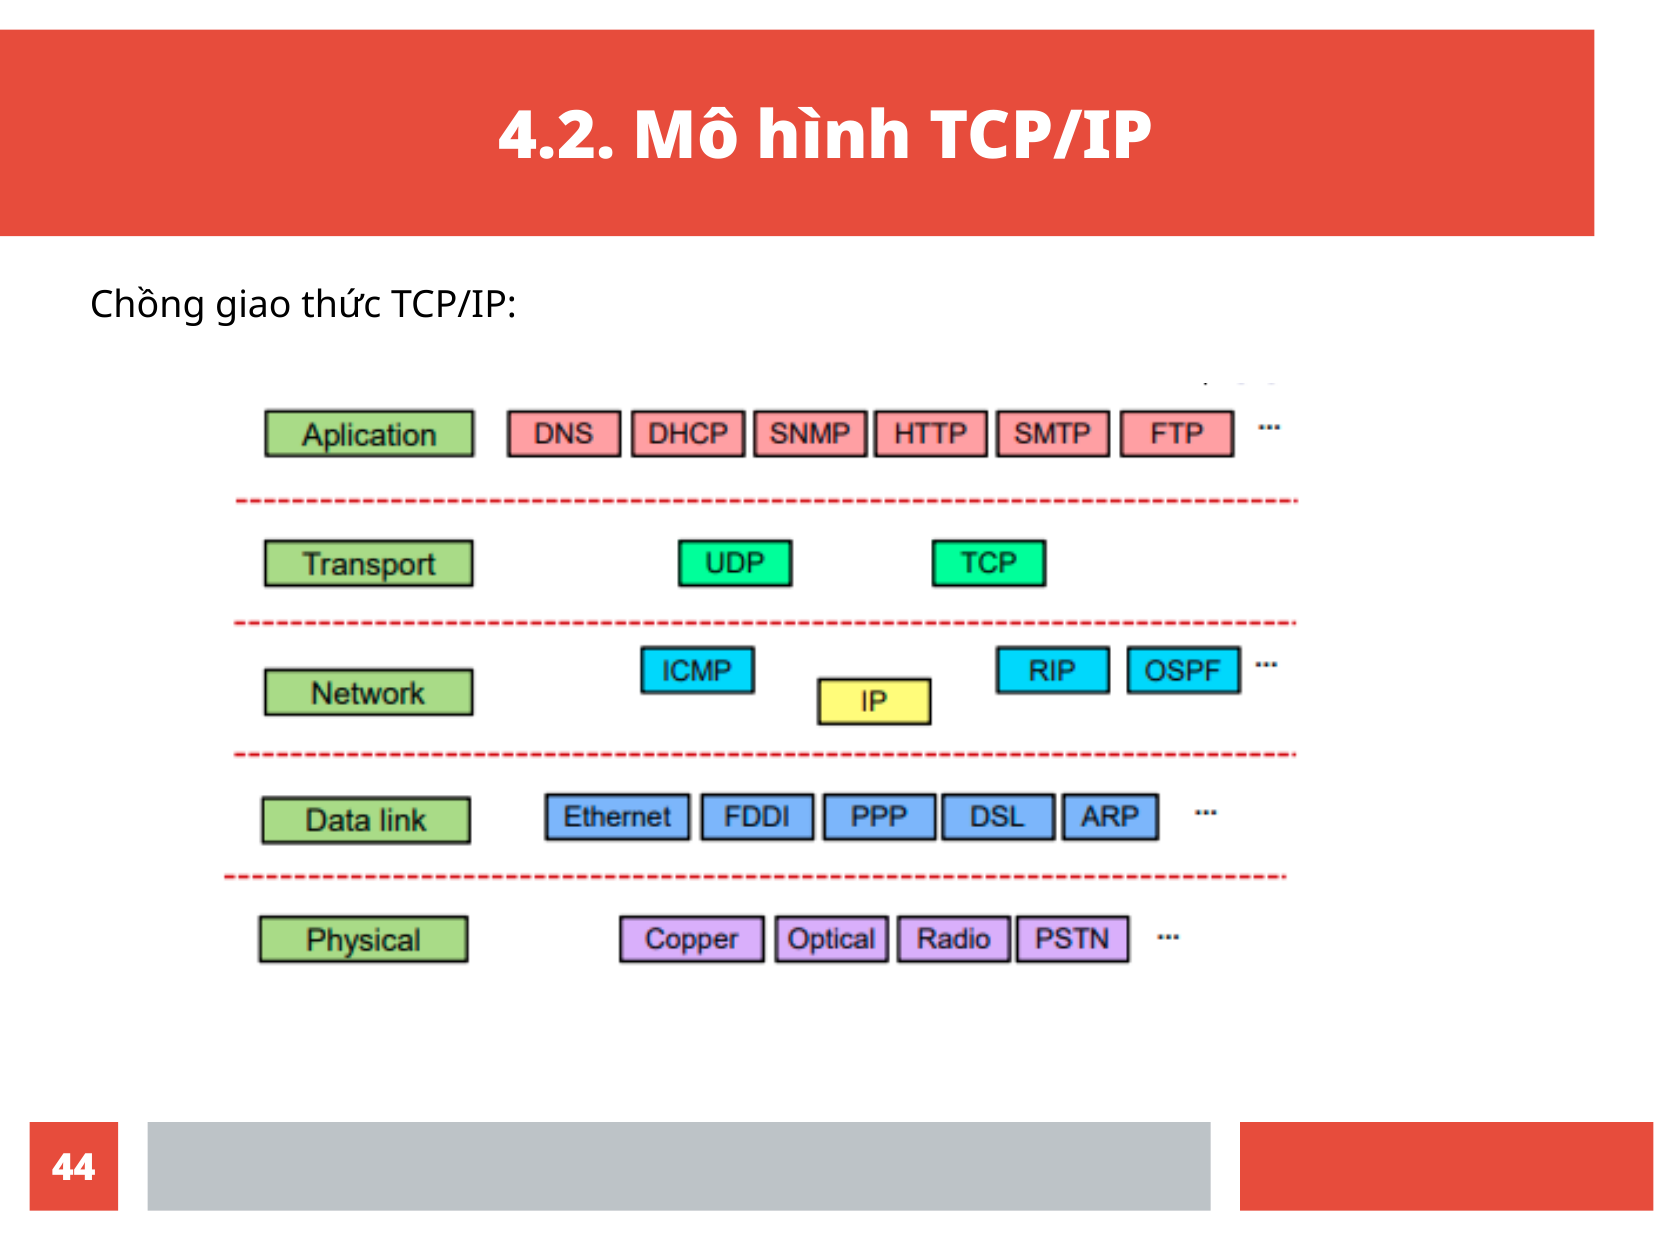

# 4.2. Mô hình TCP/IP
Chồng giao thức TCP/IP:
44